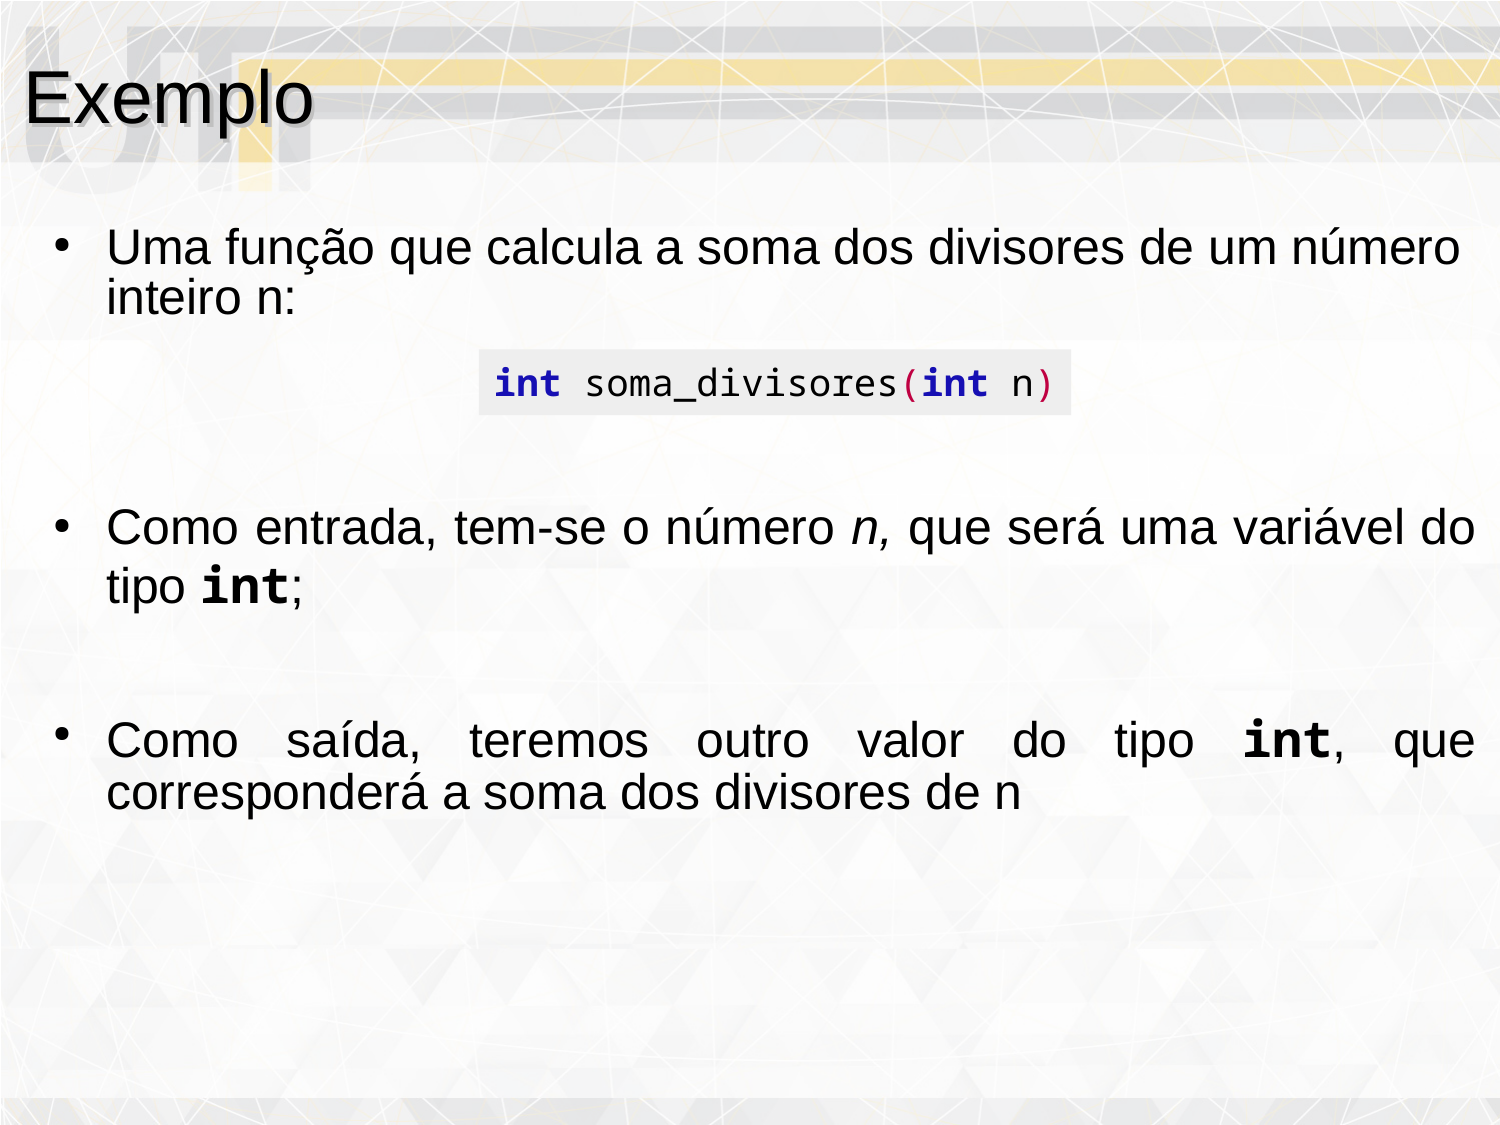

# Exemplo
Uma função que calcula a soma dos divisores de um número inteiro n:
Como entrada, tem-se o número n, que será uma variável do tipo int;
Como saída, teremos outro valor do tipo int, que corresponderá a soma dos divisores de n
int soma_divisores(int n)